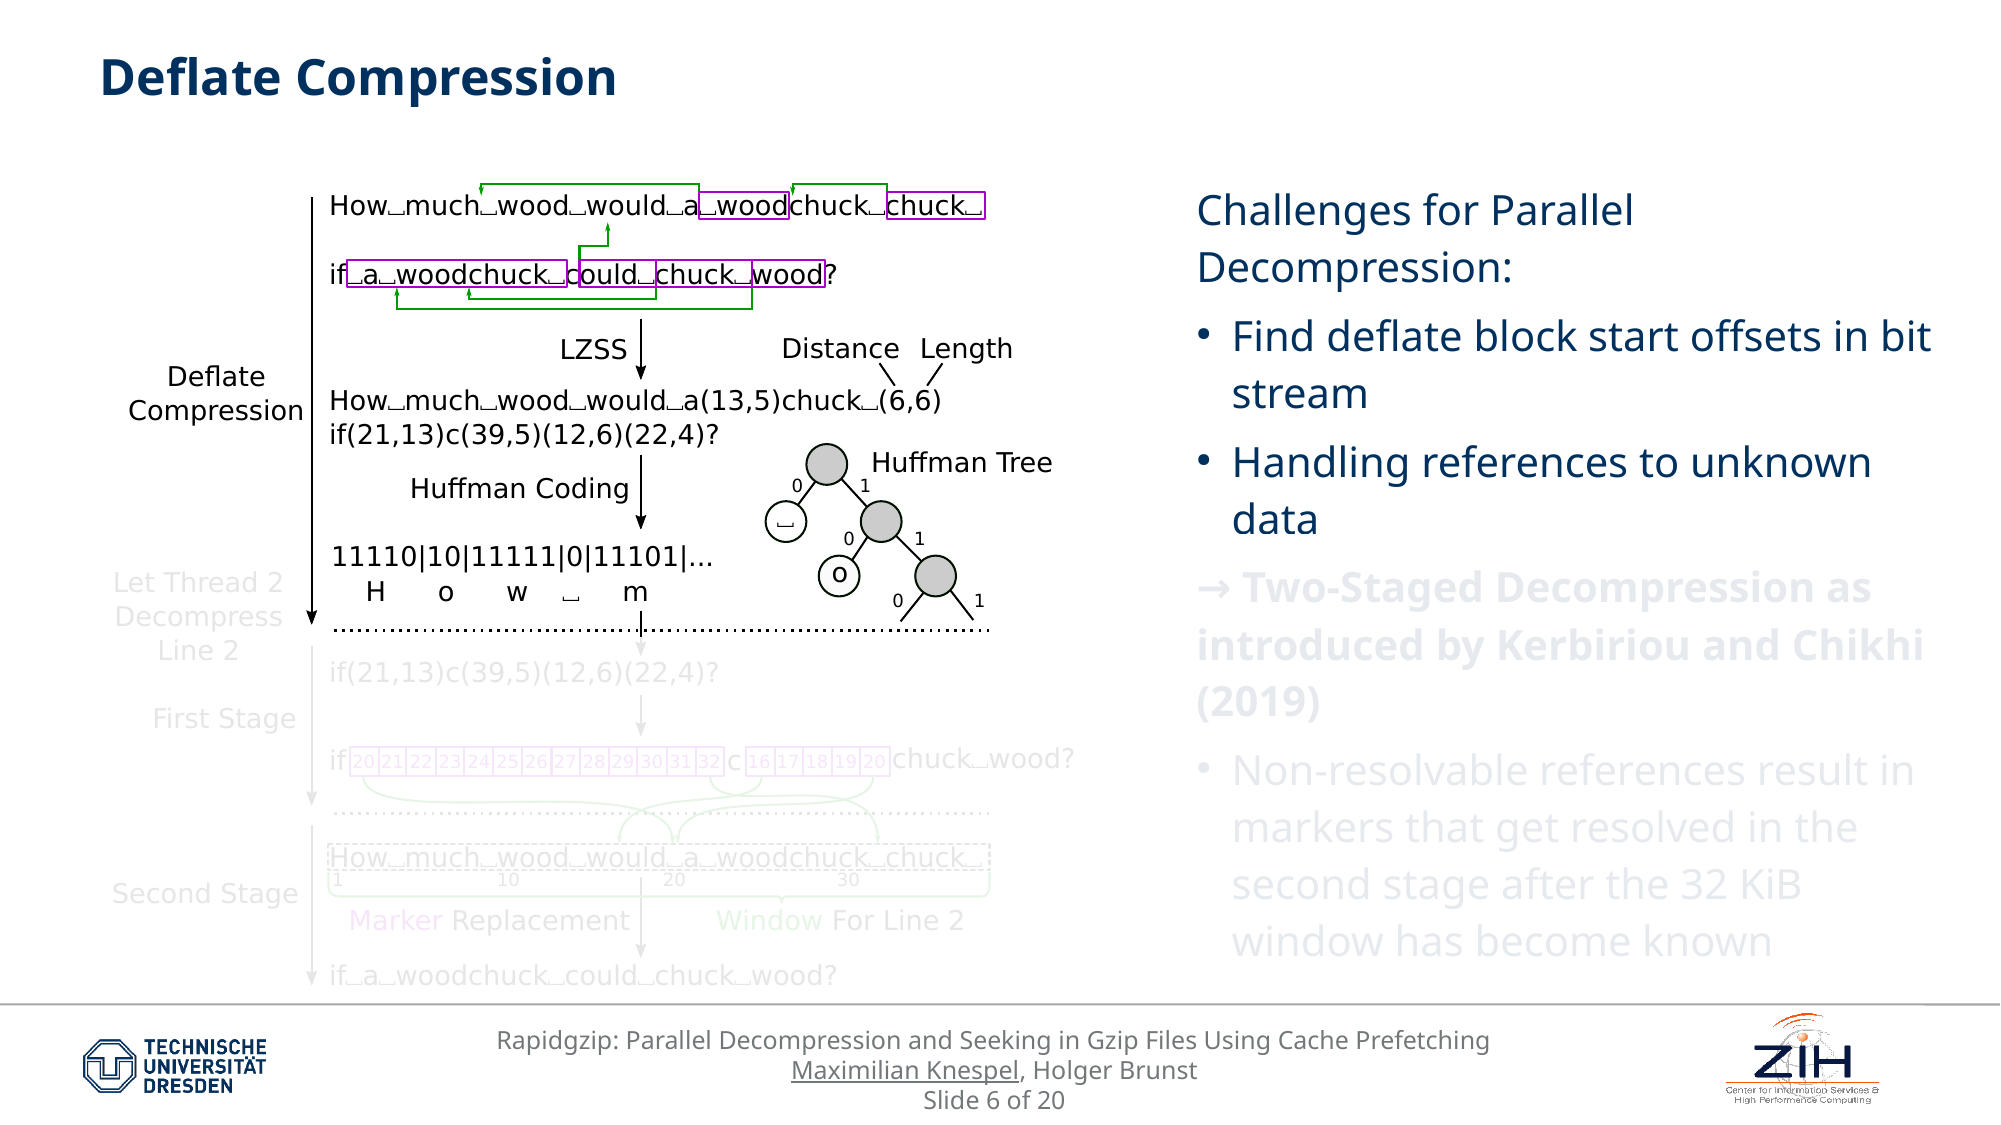

# Deflate Compression
Challenges for Parallel Decompression:
Find deflate block start offsets in bit stream
Handling references to unknown data
→ Two-Staged Decompression as introduced by Kerbiriou and Chikhi (2019)
Non-resolvable references result in markers that get resolved in the second stage after the 32 KiB window has become known